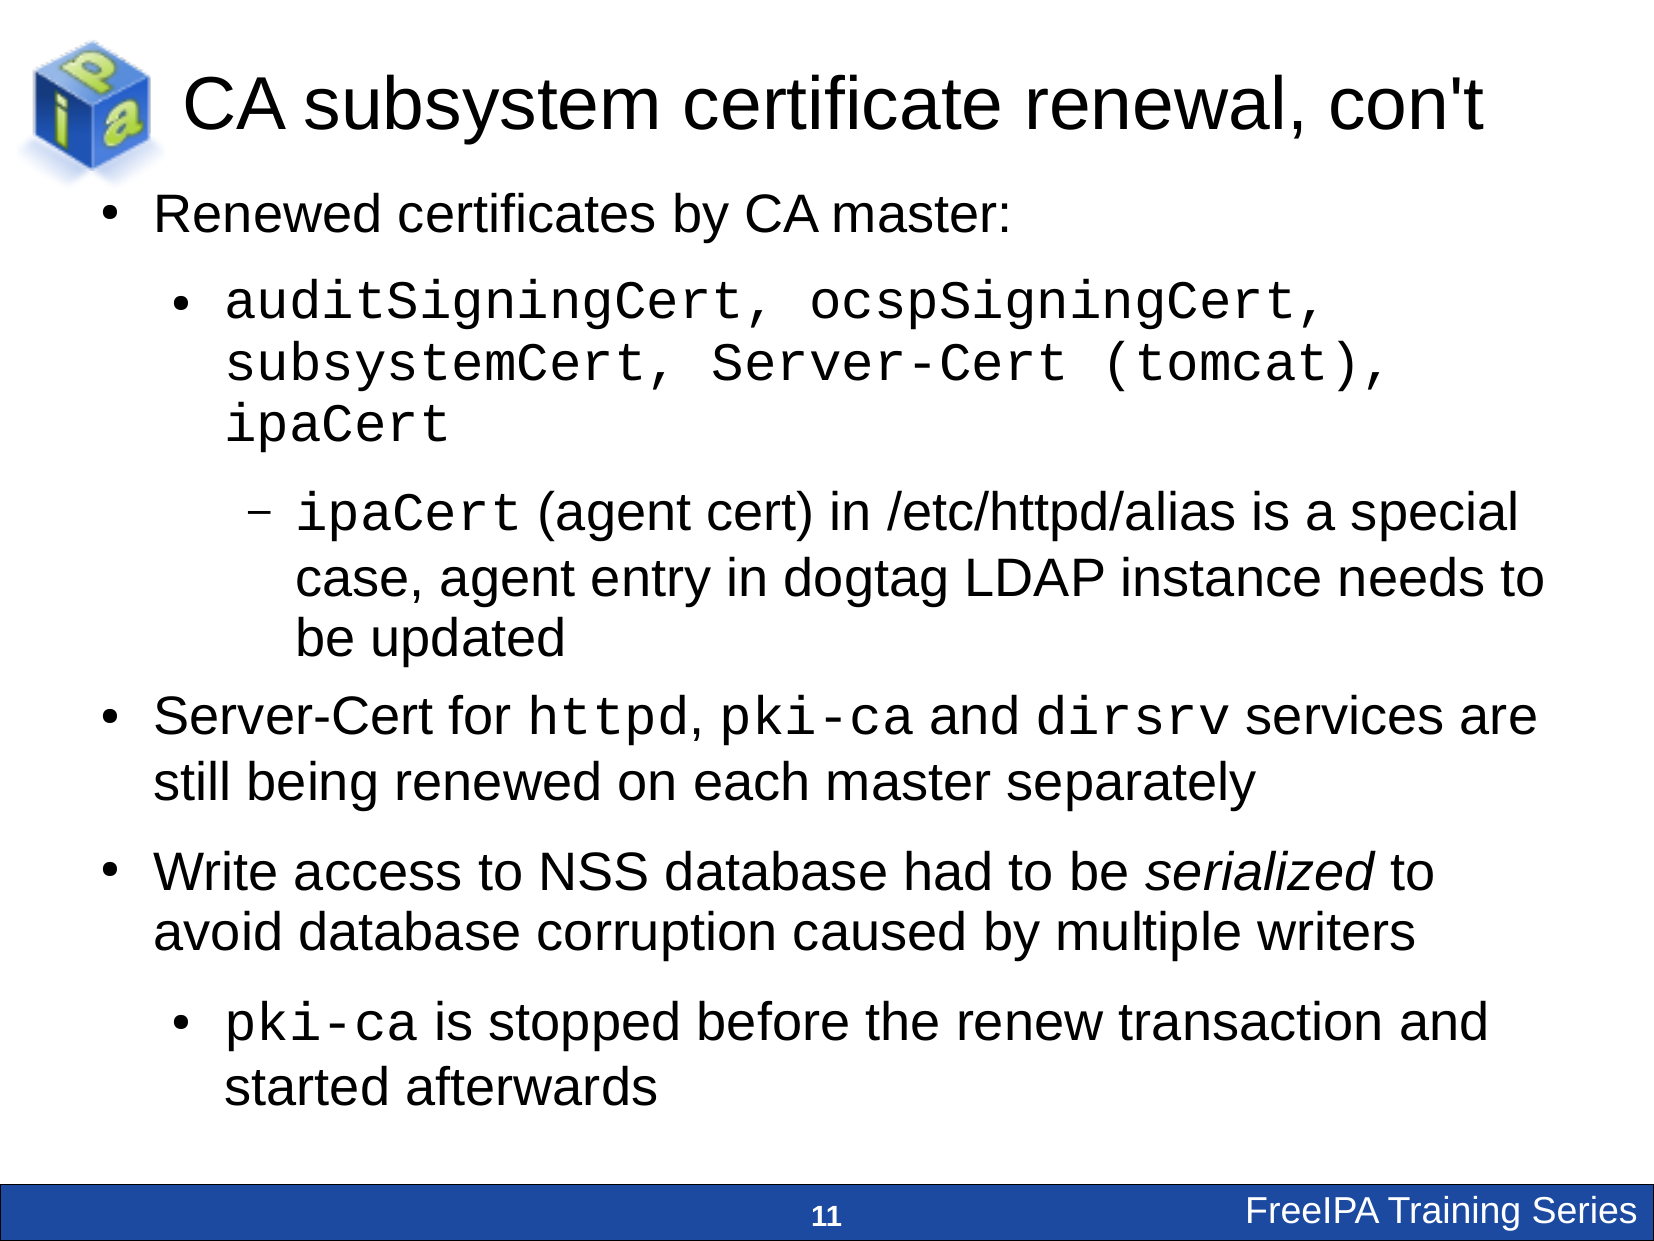

# CA subsystem certificate renewal, con't
Renewed certificates by CA master:
auditSigningCert, ocspSigningCert, subsystemCert, Server-Cert (tomcat), ipaCert
ipaCert (agent cert) in /etc/httpd/alias is a special case, agent entry in dogtag LDAP instance needs to be updated
Server-Cert for httpd, pki-ca and dirsrv services are still being renewed on each master separately
Write access to NSS database had to be serialized to avoid database corruption caused by multiple writers
pki-ca is stopped before the renew transaction and started afterwards
11